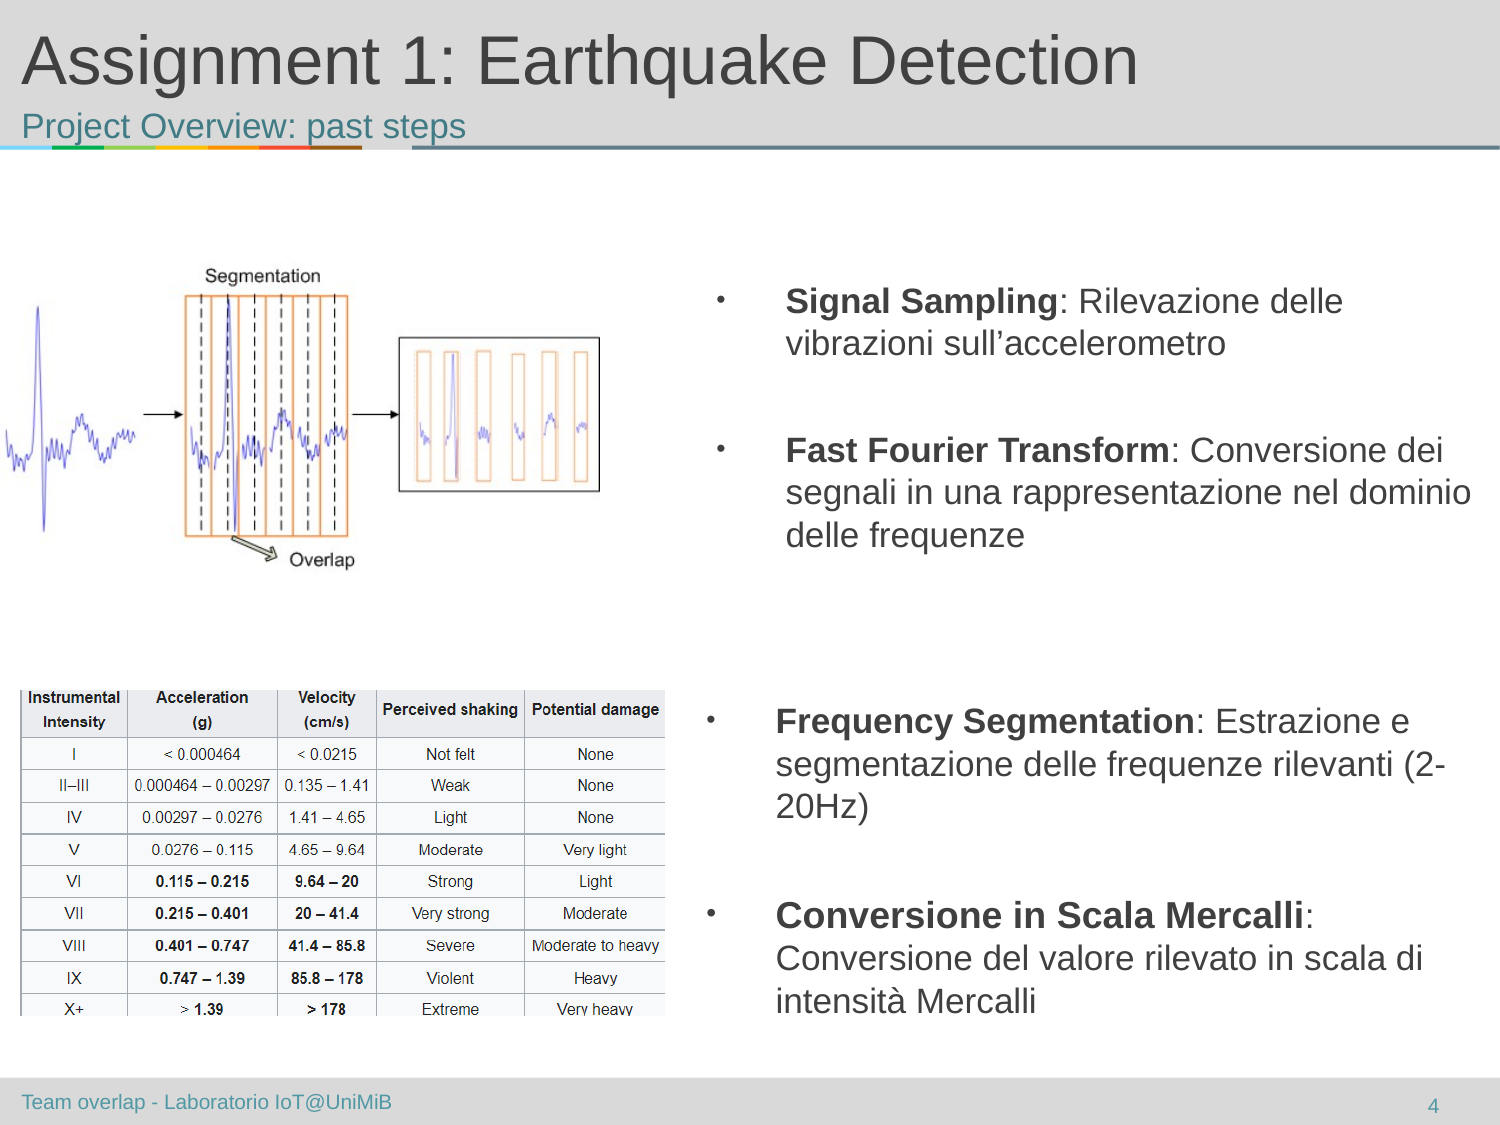

# Assignment 1: Earthquake Detection
Project Overview: past steps
Signal Sampling: Rilevazione delle vibrazioni sull’accelerometro
Fast Fourier Transform: Conversione dei segnali in una rappresentazione nel dominio delle frequenze
Frequency Segmentation: Estrazione e segmentazione delle frequenze rilevanti (2-20Hz)
Conversione in Scala Mercalli: Conversione del valore rilevato in scala di intensità Mercalli
Team overlap - Laboratorio IoT@UniMiB